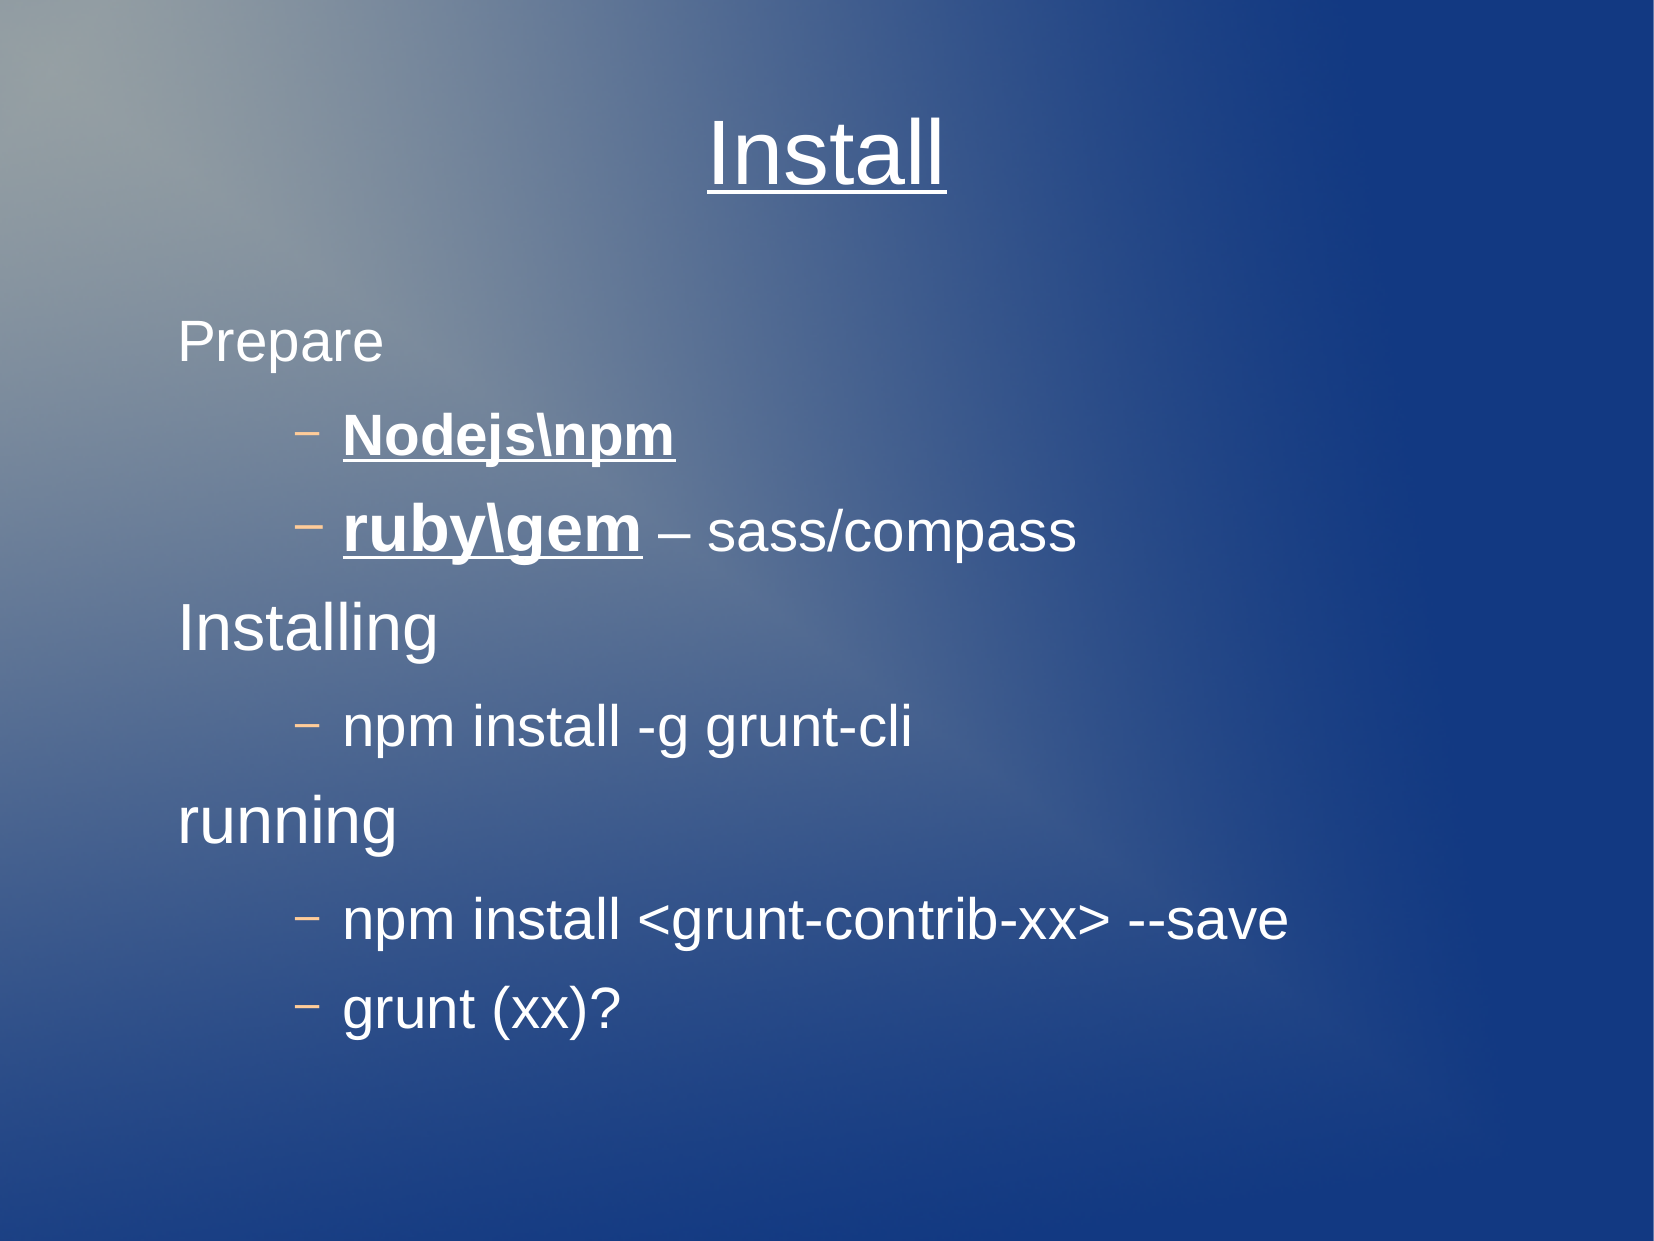

# Install
Prepare
Nodejs\npm
ruby\gem – sass/compass
Installing
npm install -g grunt-cli
running
npm install <grunt-contrib-xx> --save
grunt (xx)?